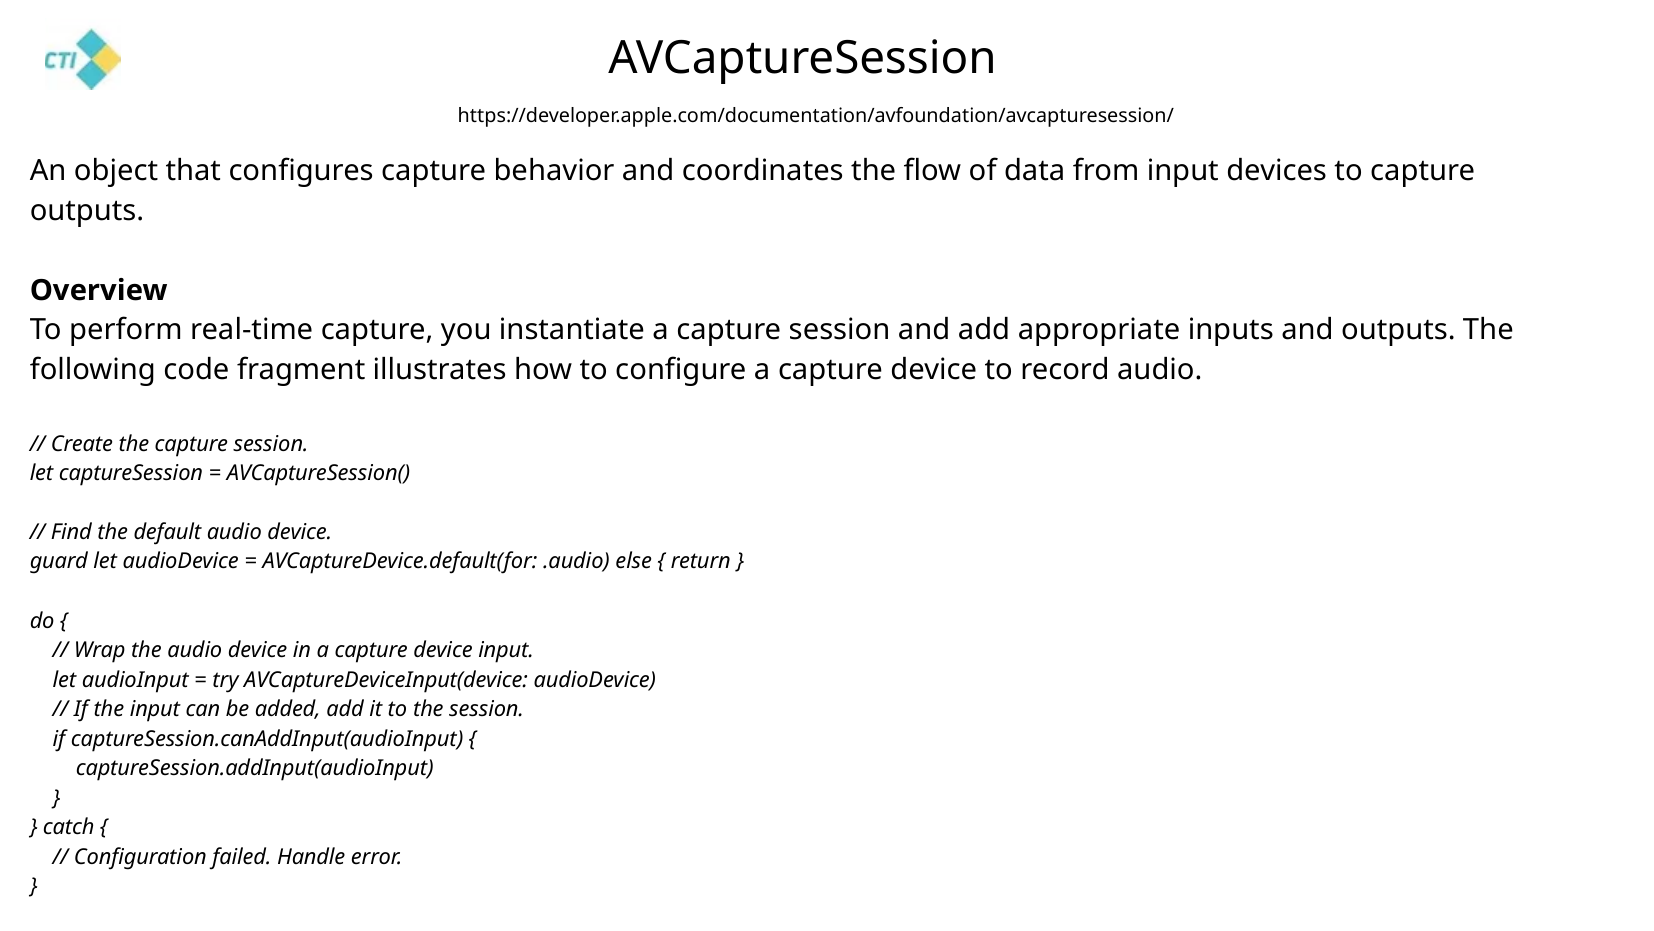

AVCaptureSession
https://developer.apple.com/documentation/avfoundation/avcapturesession/
An object that configures capture behavior and coordinates the flow of data from input devices to capture outputs.
Overview
To perform real-time capture, you instantiate a capture session and add appropriate inputs and outputs. The following code fragment illustrates how to configure a capture device to record audio.
// Create the capture session.
let captureSession = AVCaptureSession()
// Find the default audio device.
guard let audioDevice = AVCaptureDevice.default(for: .audio) else { return }
do {
 // Wrap the audio device in a capture device input.
 let audioInput = try AVCaptureDeviceInput(device: audioDevice)
 // If the input can be added, add it to the session.
 if captureSession.canAddInput(audioInput) {
 captureSession.addInput(audioInput)
 }
} catch {
 // Configuration failed. Handle error.
}